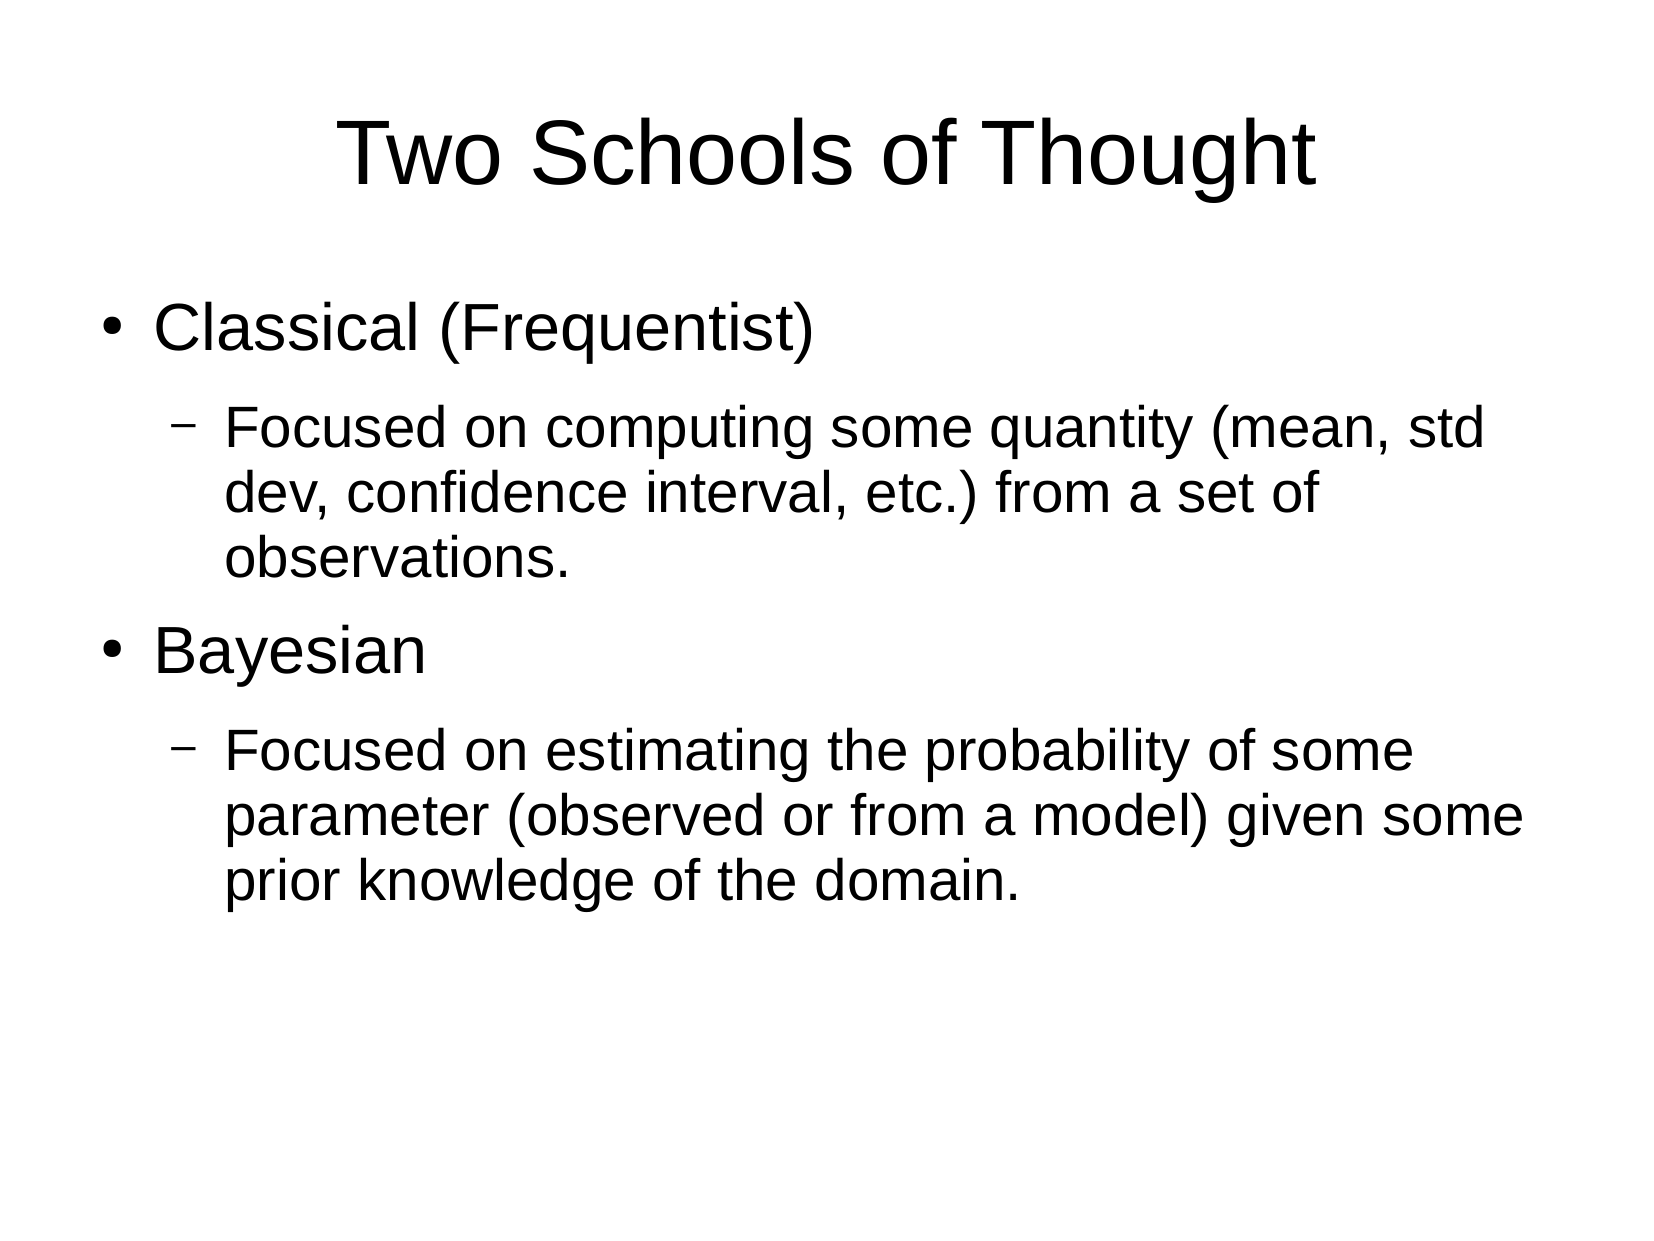

# Two Schools of Thought
Classical (Frequentist)
Focused on computing some quantity (mean, std dev, confidence interval, etc.) from a set of observations.
Bayesian
Focused on estimating the probability of some parameter (observed or from a model) given some prior knowledge of the domain.